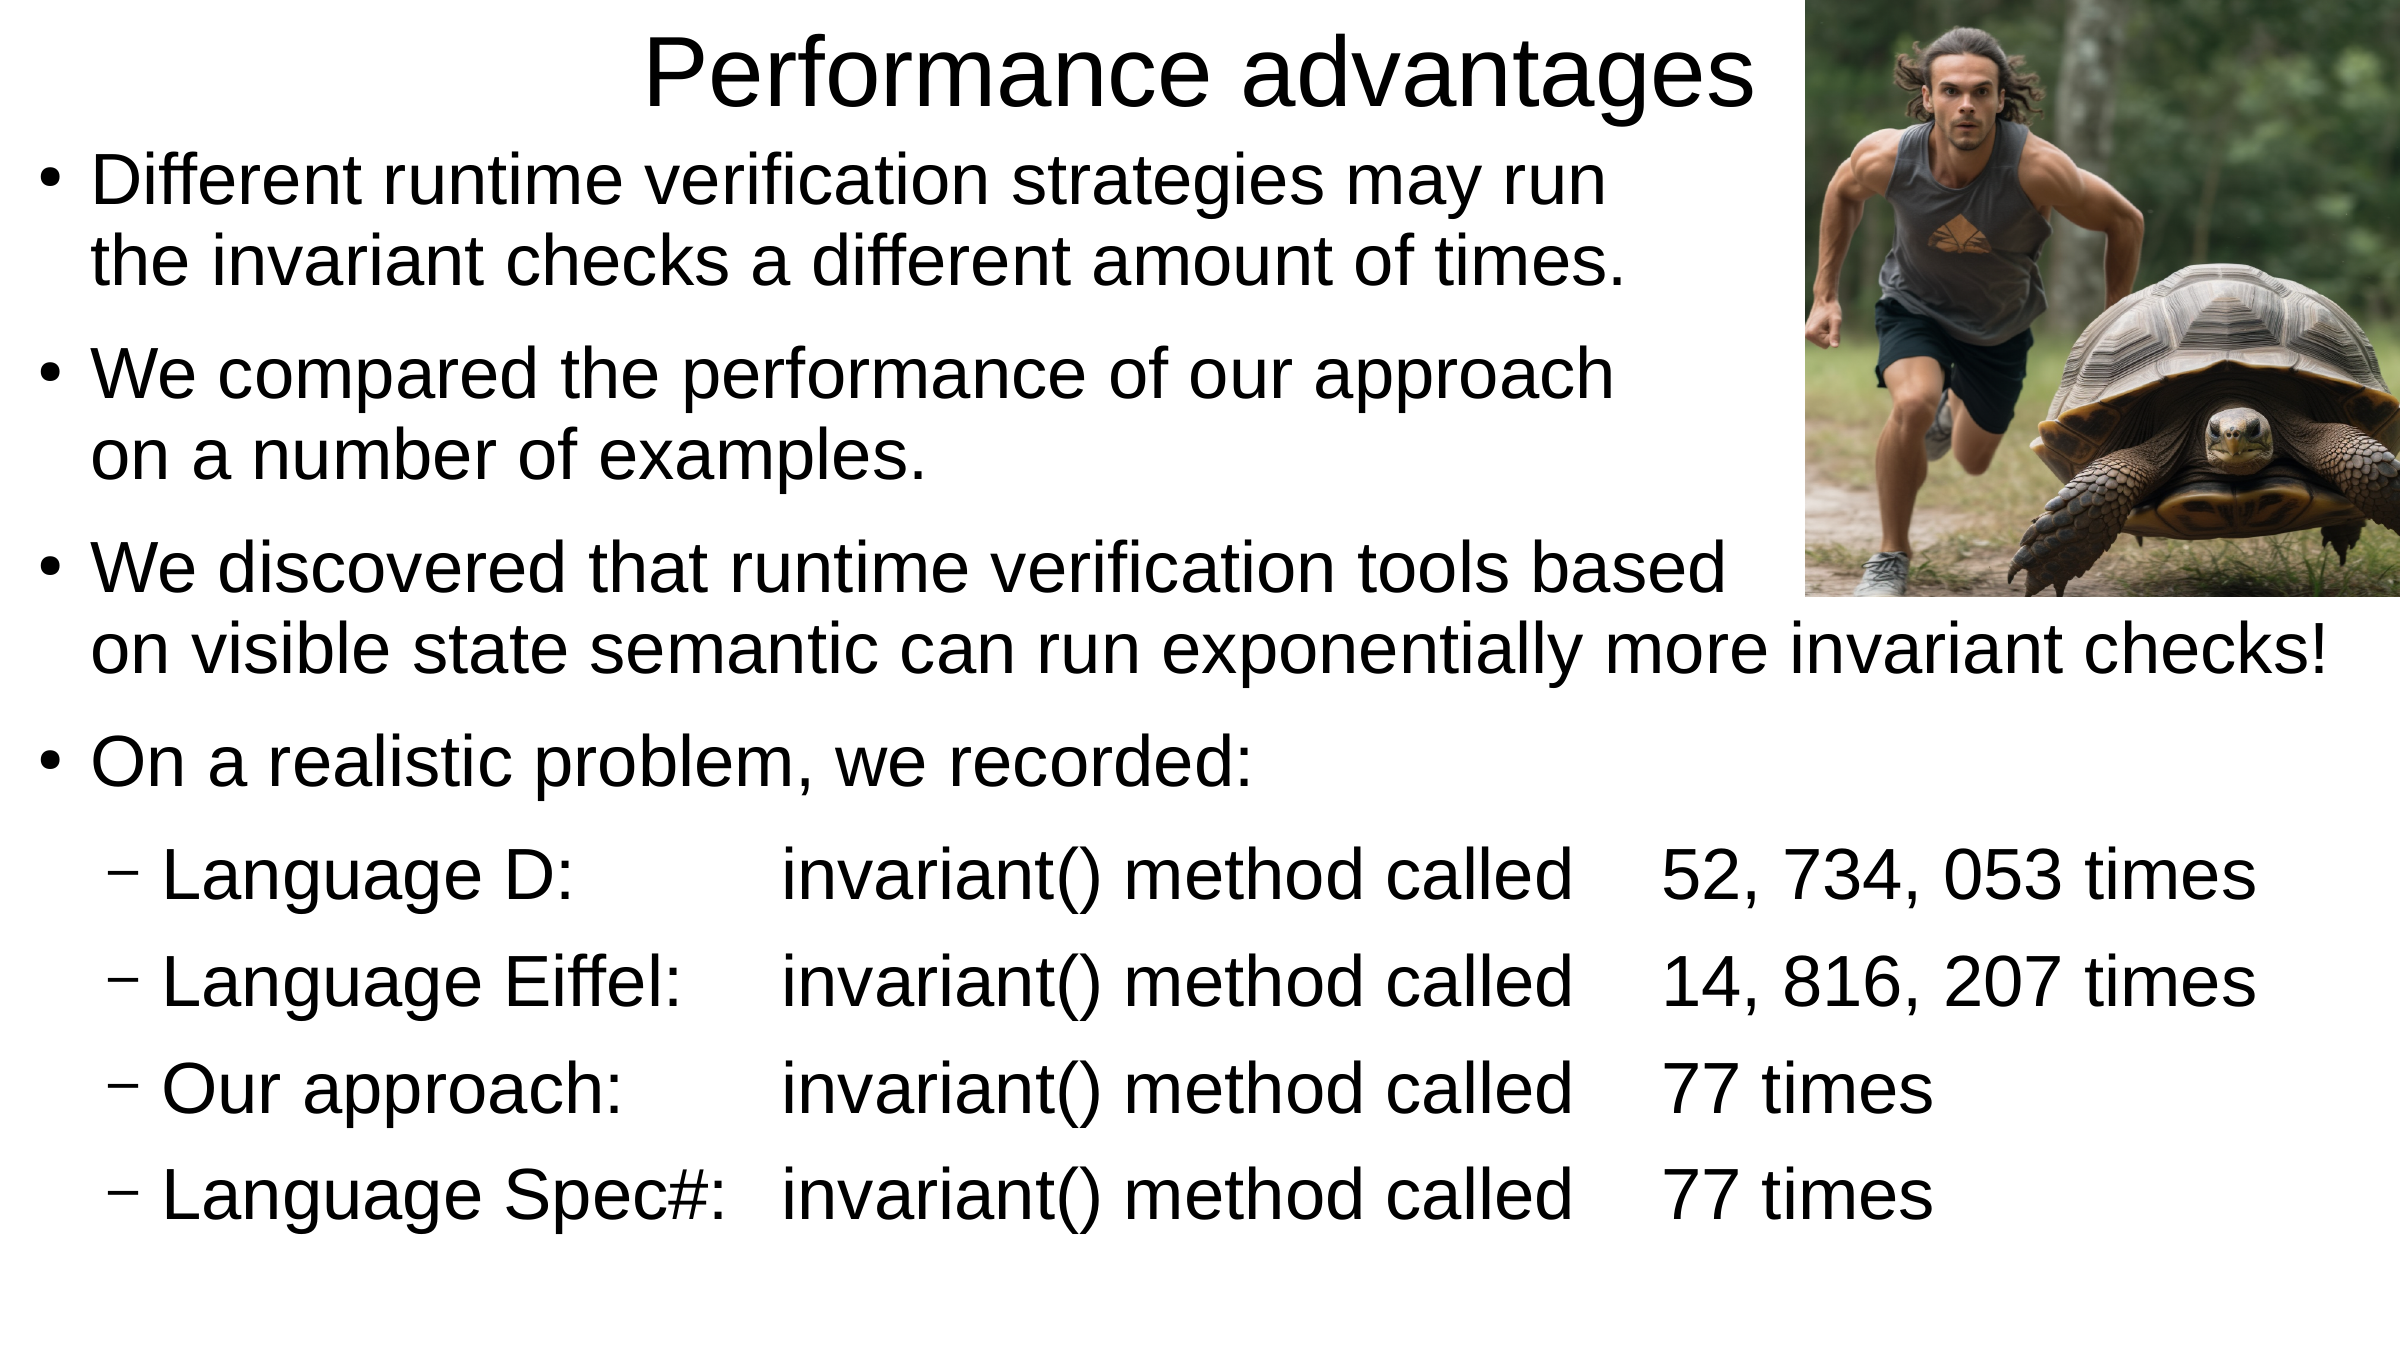

# Performance advantages
Different runtime verification strategies may run
the invariant checks a different amount of times.
We compared the performance of our approach
on a number of examples.
We discovered that runtime verification tools based
on visible state semantic can run exponentially more invariant checks!
On a realistic problem, we recorded:
Language D: 	 	 invariant() method called		52, 734, 053 times
Language Eiffel: 	 invariant() method called		14, 816, 207 times
Our approach: 		 invariant() method called		77 times
Language Spec#:	 invariant() method called		77 times